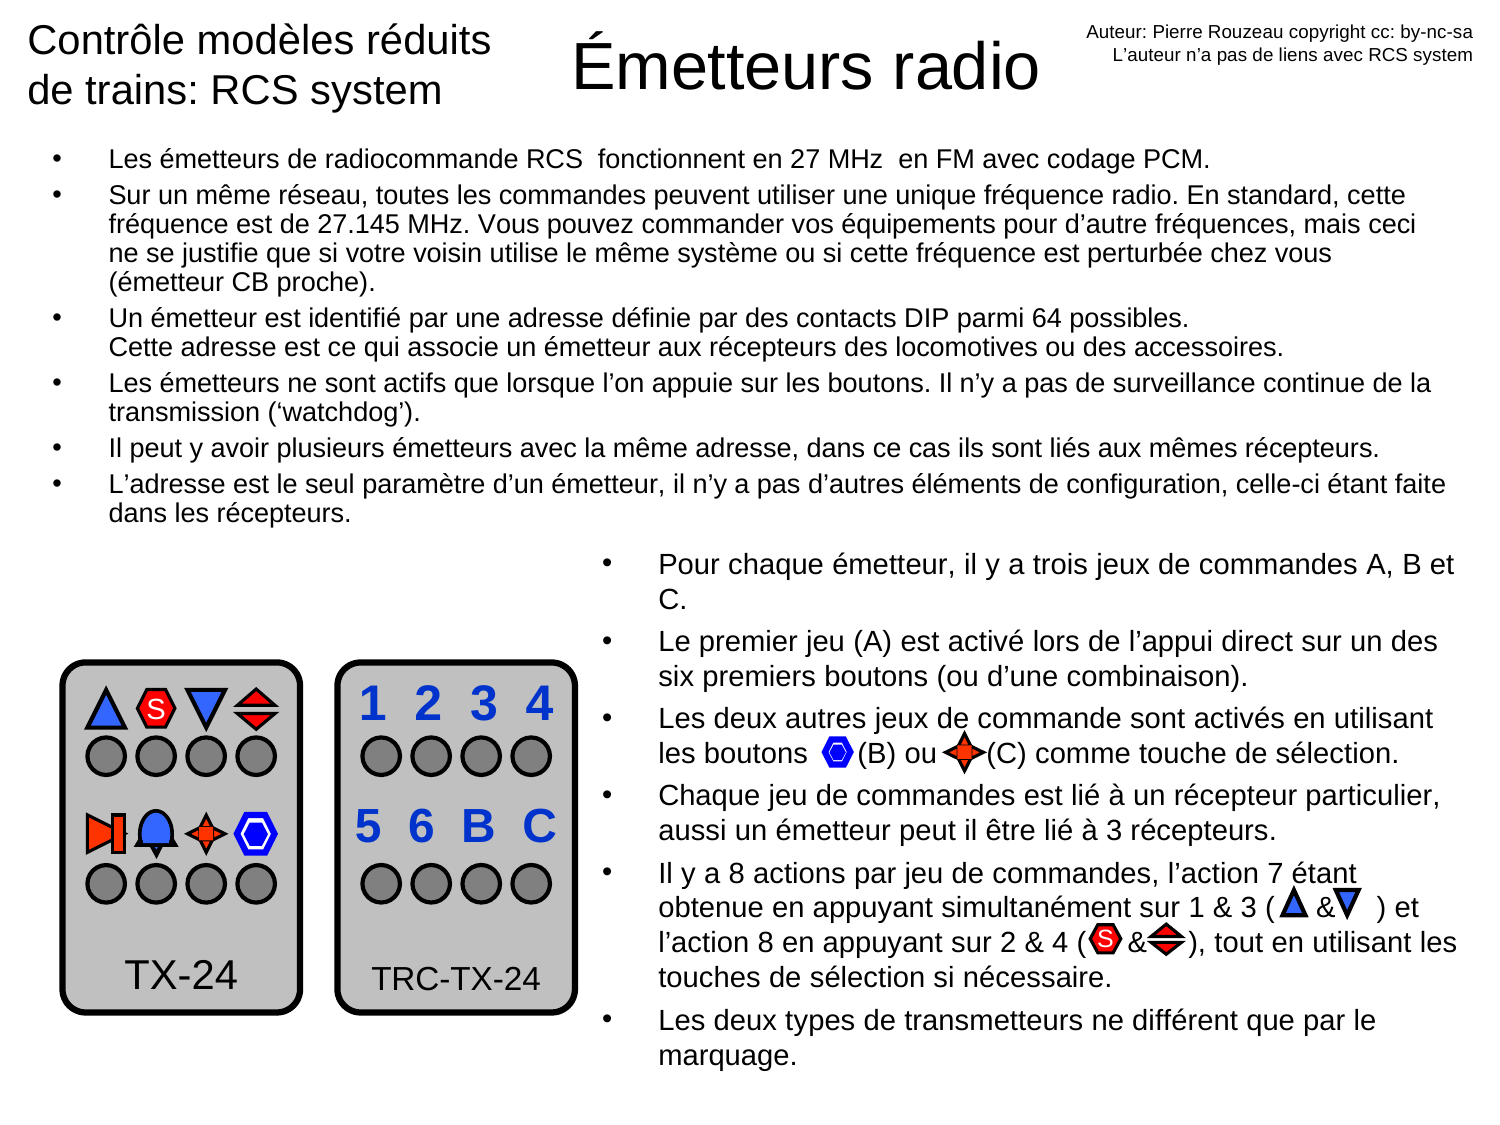

# Émetteurs radio
Contrôle modèles réduits de trains: RCS system
Auteur: Pierre Rouzeau copyright cc: by-nc-sa
L’auteur n’a pas de liens avec RCS system
Les émetteurs de radiocommande RCS fonctionnent en 27 MHz en FM avec codage PCM.
Sur un même réseau, toutes les commandes peuvent utiliser une unique fréquence radio. En standard, cette fréquence est de 27.145 MHz. Vous pouvez commander vos équipements pour d’autre fréquences, mais ceci ne se justifie que si votre voisin utilise le même système ou si cette fréquence est perturbée chez vous (émetteur CB proche).
Un émetteur est identifié par une adresse définie par des contacts DIP parmi 64 possibles.
Cette adresse est ce qui associe un émetteur aux récepteurs des locomotives ou des accessoires.
Les émetteurs ne sont actifs que lorsque l’on appuie sur les boutons. Il n’y a pas de surveillance continue de la transmission (‘watchdog’).
Il peut y avoir plusieurs émetteurs avec la même adresse, dans ce cas ils sont liés aux mêmes récepteurs.
L’adresse est le seul paramètre d’un émetteur, il n’y a pas d’autres éléments de configuration, celle-ci étant faite dans les récepteurs.
Pour chaque émetteur, il y a trois jeux de commandes A, B et C.
Le premier jeu (A) est activé lors de l’appui direct sur un des six premiers boutons (ou d’une combinaison).
Les deux autres jeux de commande sont activés en utilisant les boutons (B) ou (C) comme touche de sélection.
Chaque jeu de commandes est lié à un récepteur particulier, aussi un émetteur peut il être lié à 3 récepteurs.
Il y a 8 actions par jeu de commandes, l’action 7 étant obtenue en appuyant simultanément sur 1 & 3 ( & ) et l’action 8 en appuyant sur 2 & 4 ( & ), tout en utilisant les touches de sélection si nécessaire.
Les deux types de transmetteurs ne différent que par le marquage.
S
TX-24
1 2 3 4
5 6 B C
TRC-TX-24
S